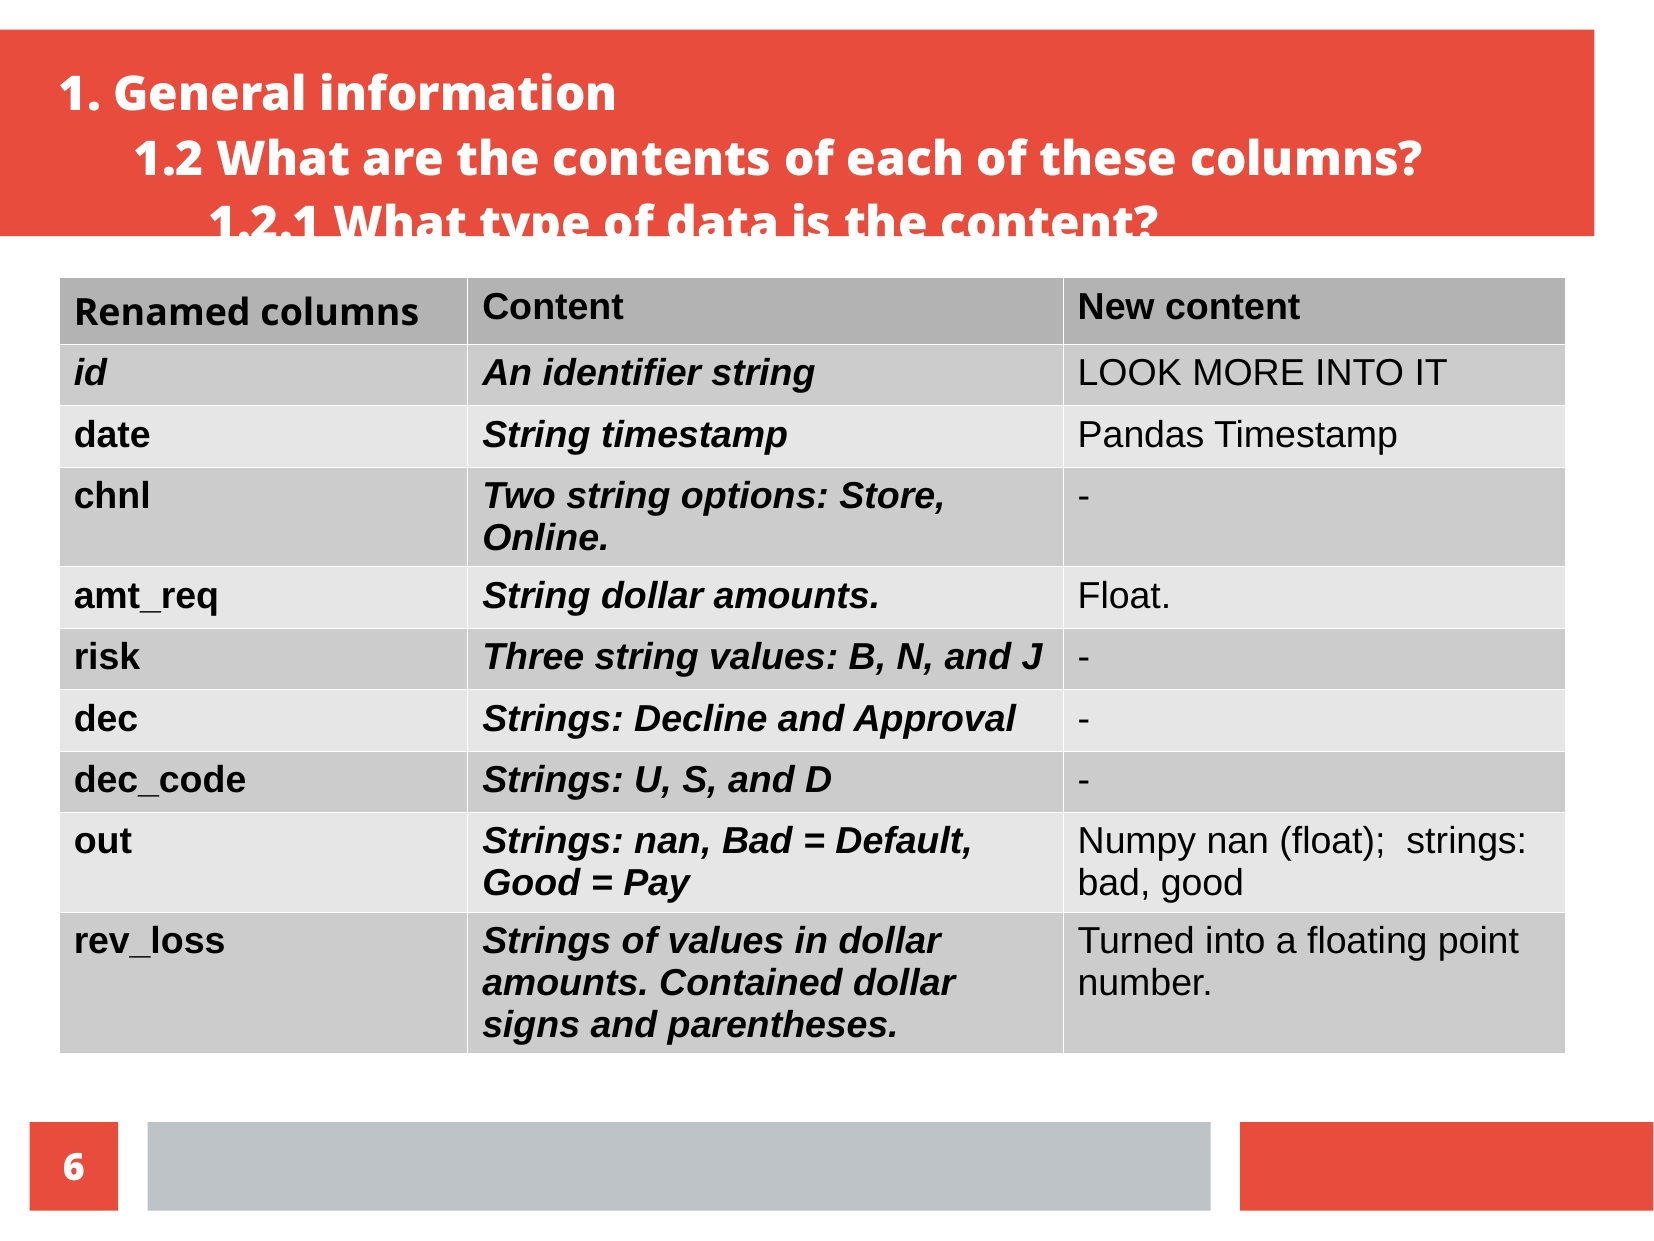

# 1. General information 1.2 What are the contents of each of these columns? 1.2.1 What type of data is the content?
| Renamed columns | Content | New content |
| --- | --- | --- |
| id | An identifier string | LOOK MORE INTO IT |
| date | String timestamp | Pandas Timestamp |
| chnl | Two string options: Store, Online. | - |
| amt\_req | String dollar amounts. | Float. |
| risk | Three string values: B, N, and J | - |
| dec | Strings: Decline and Approval | - |
| dec\_code | Strings: U, S, and D | - |
| out | Strings: nan, Bad = Default, Good = Pay | Numpy nan (float); strings: bad, good |
| rev\_loss | Strings of values in dollar amounts. Contained dollar signs and parentheses. | Turned into a floating point number. |
6